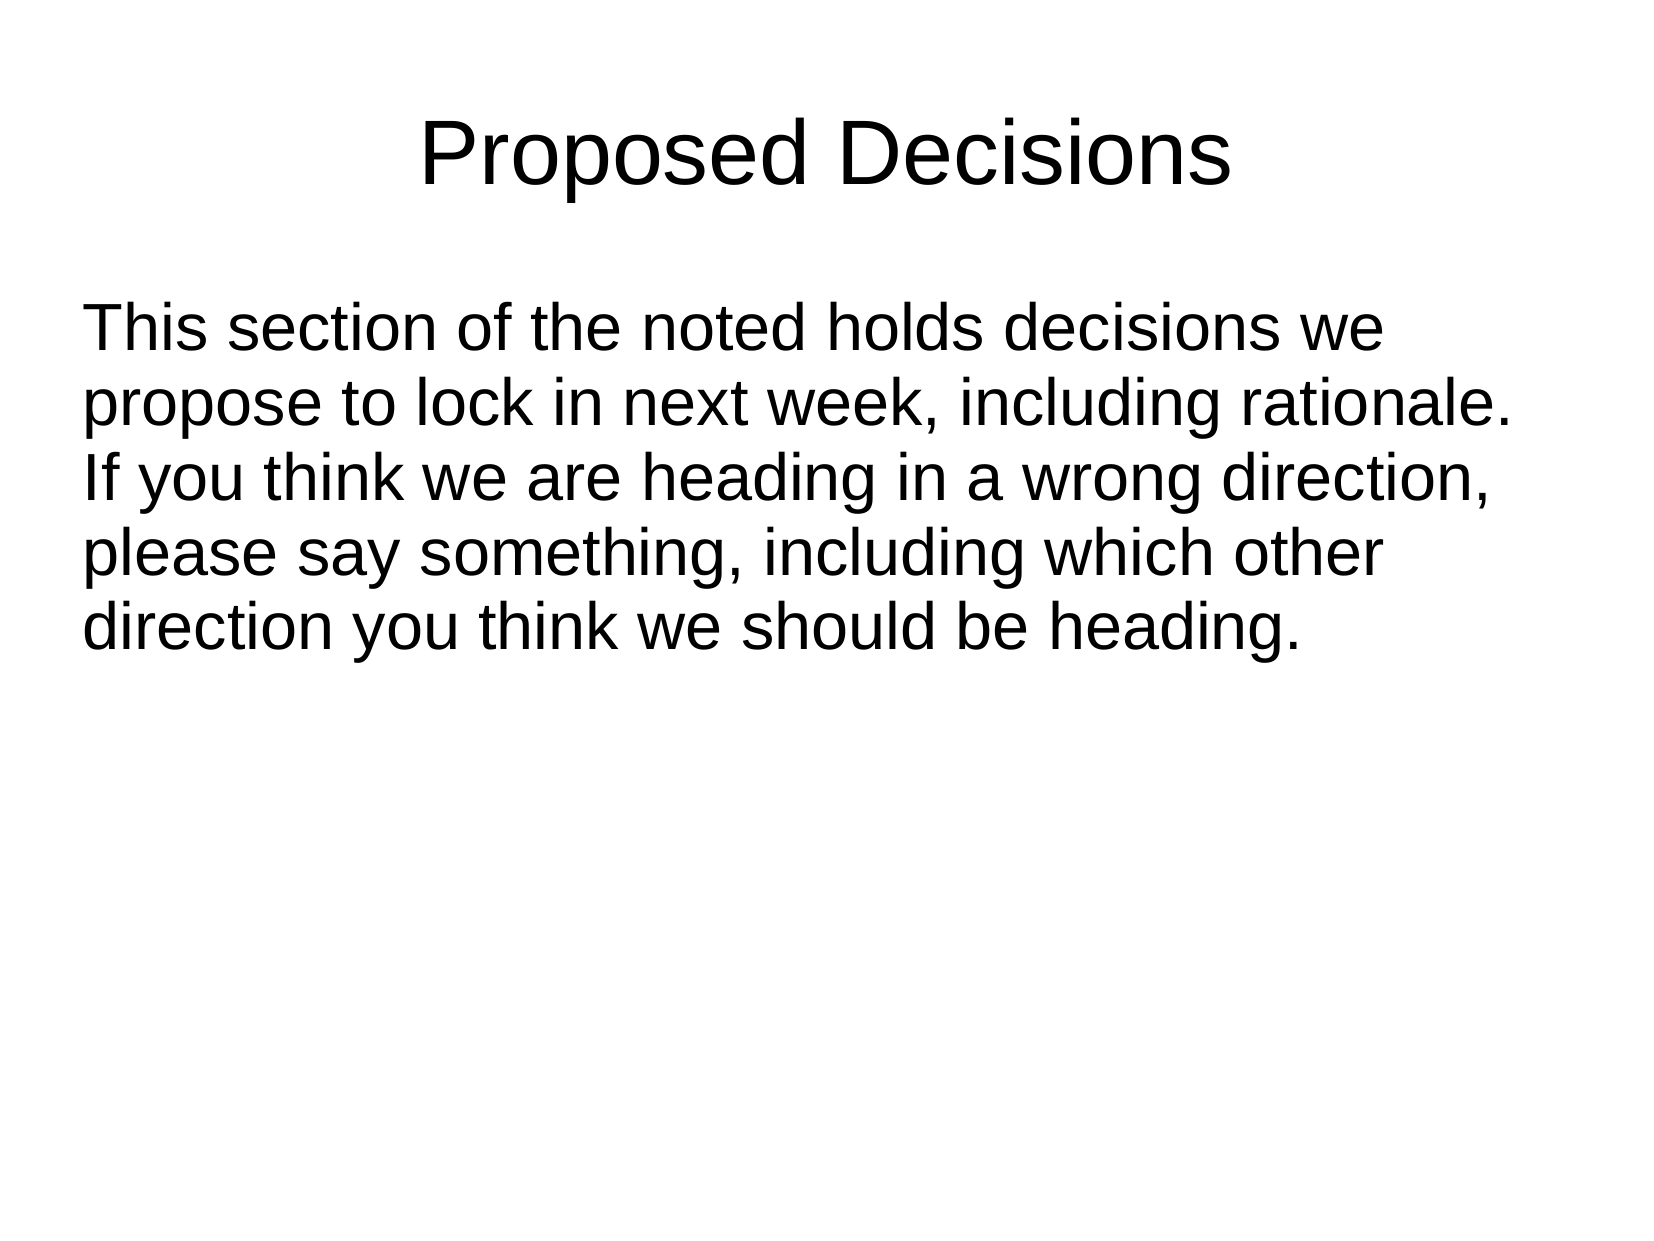

# Proposed Decisions
This section of the noted holds decisions we propose to lock in next week, including rationale. If you think we are heading in a wrong direction, please say something, including which other direction you think we should be heading.